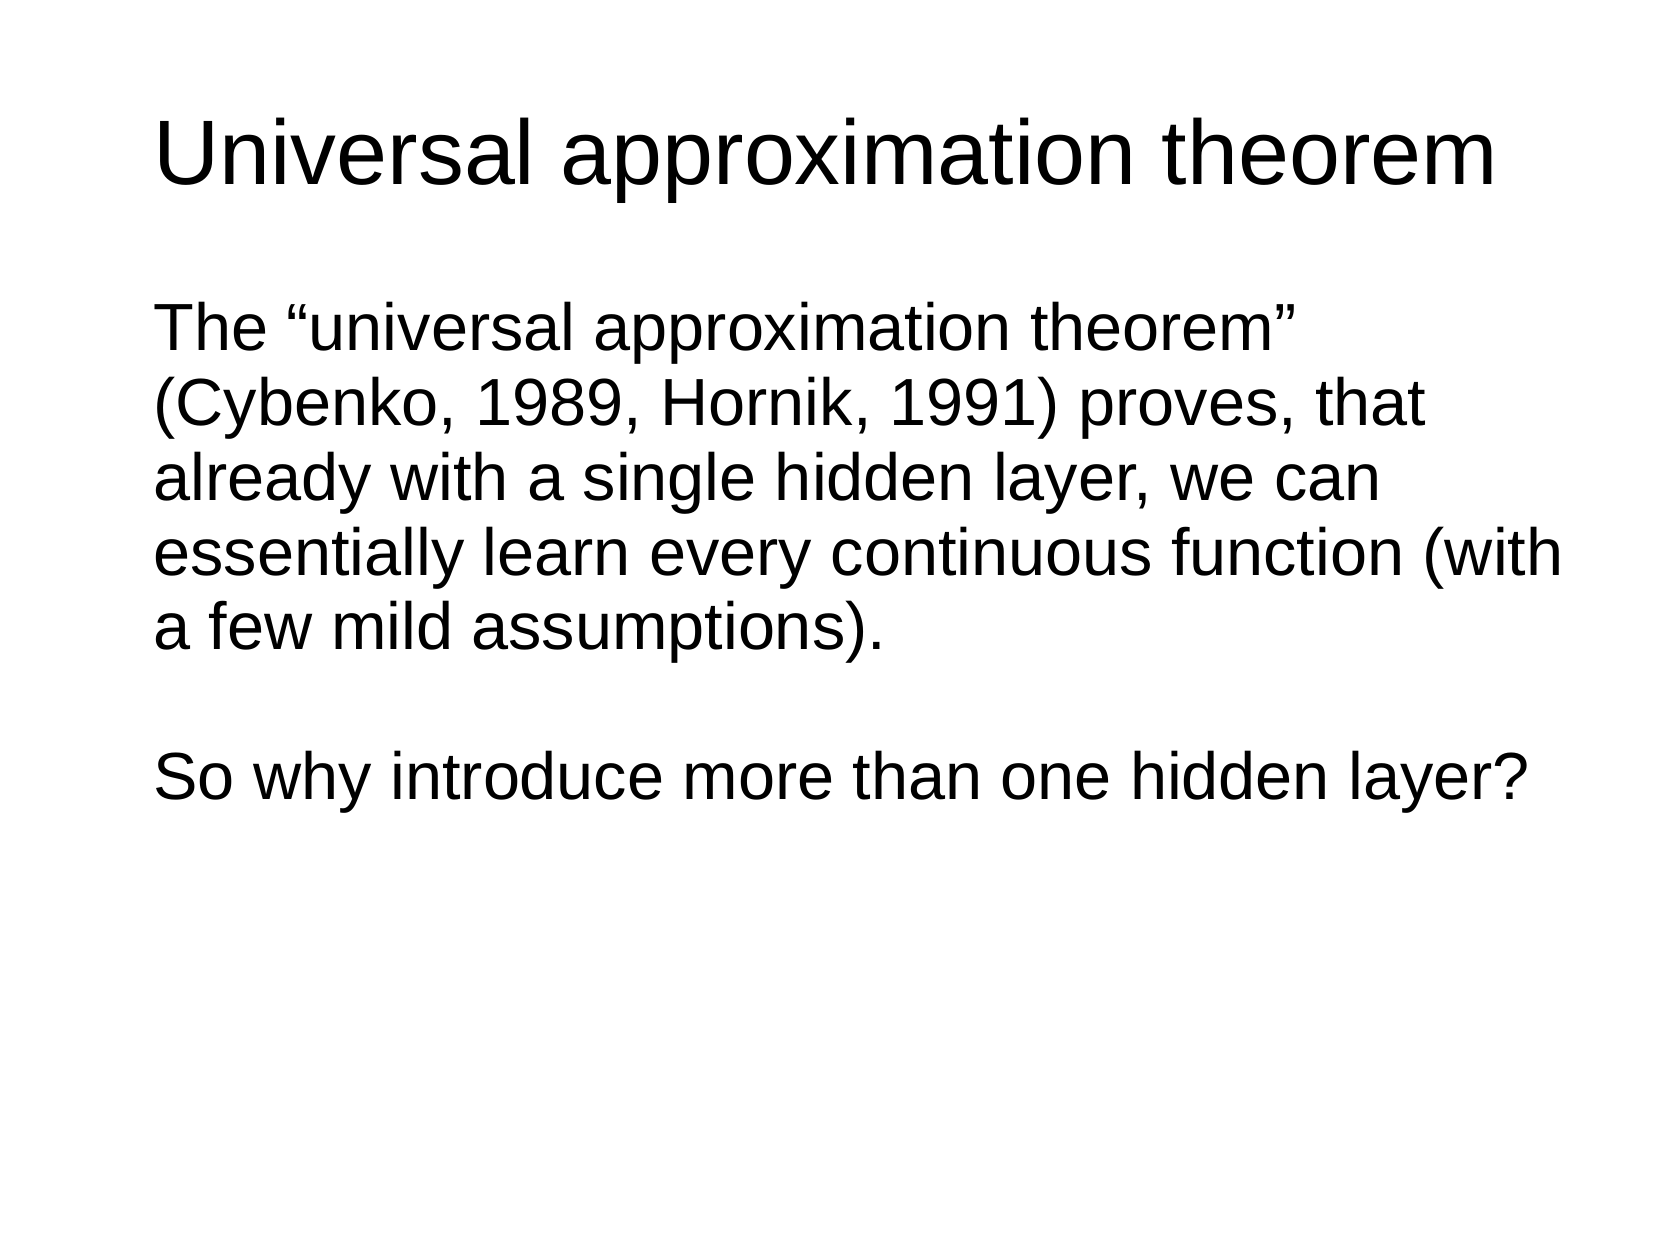

# Universal approximation theorem
The “universal approximation theorem” (Cybenko, 1989, Hornik, 1991) proves, that already with a single hidden layer, we can essentially learn every continuous function (with a few mild assumptions).
So why introduce more than one hidden layer?